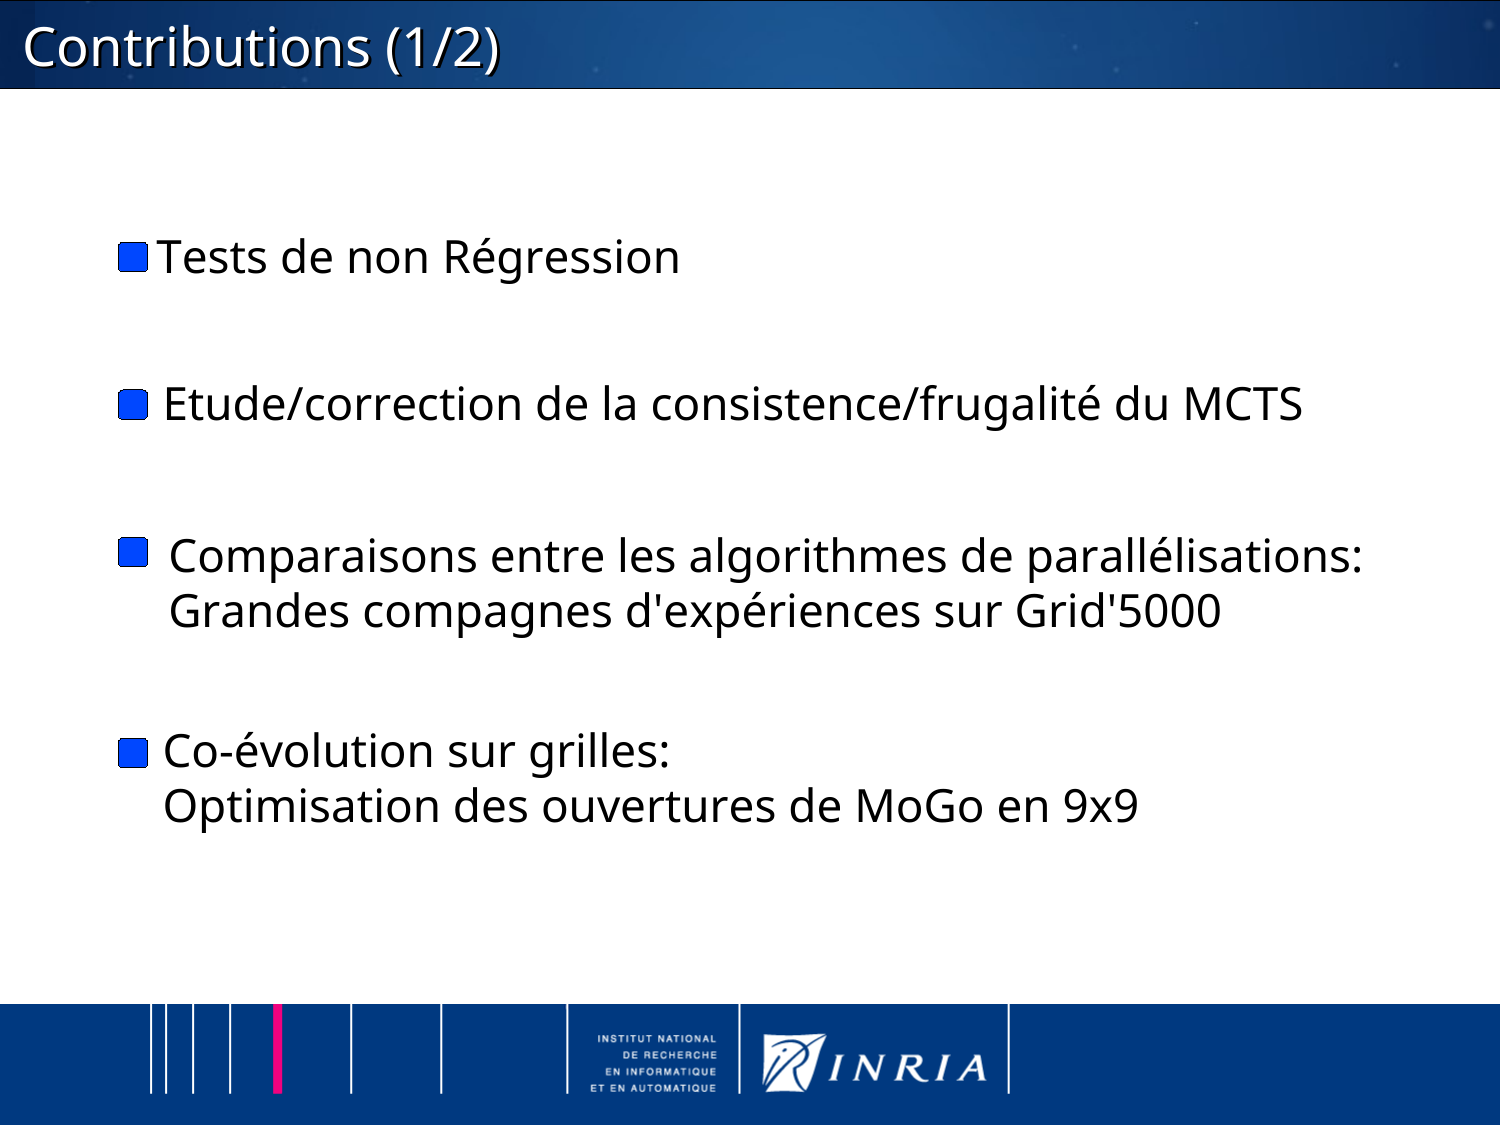

Contributions (1/2)
Tests de non Régression
 Etude/correction de la consistence/frugalité du MCTS
Comparaisons entre les algorithmes de parallélisations:
Grandes compagnes d'expériences sur Grid'5000
Co-évolution sur grilles:
Optimisation des ouvertures de MoGo en 9x9